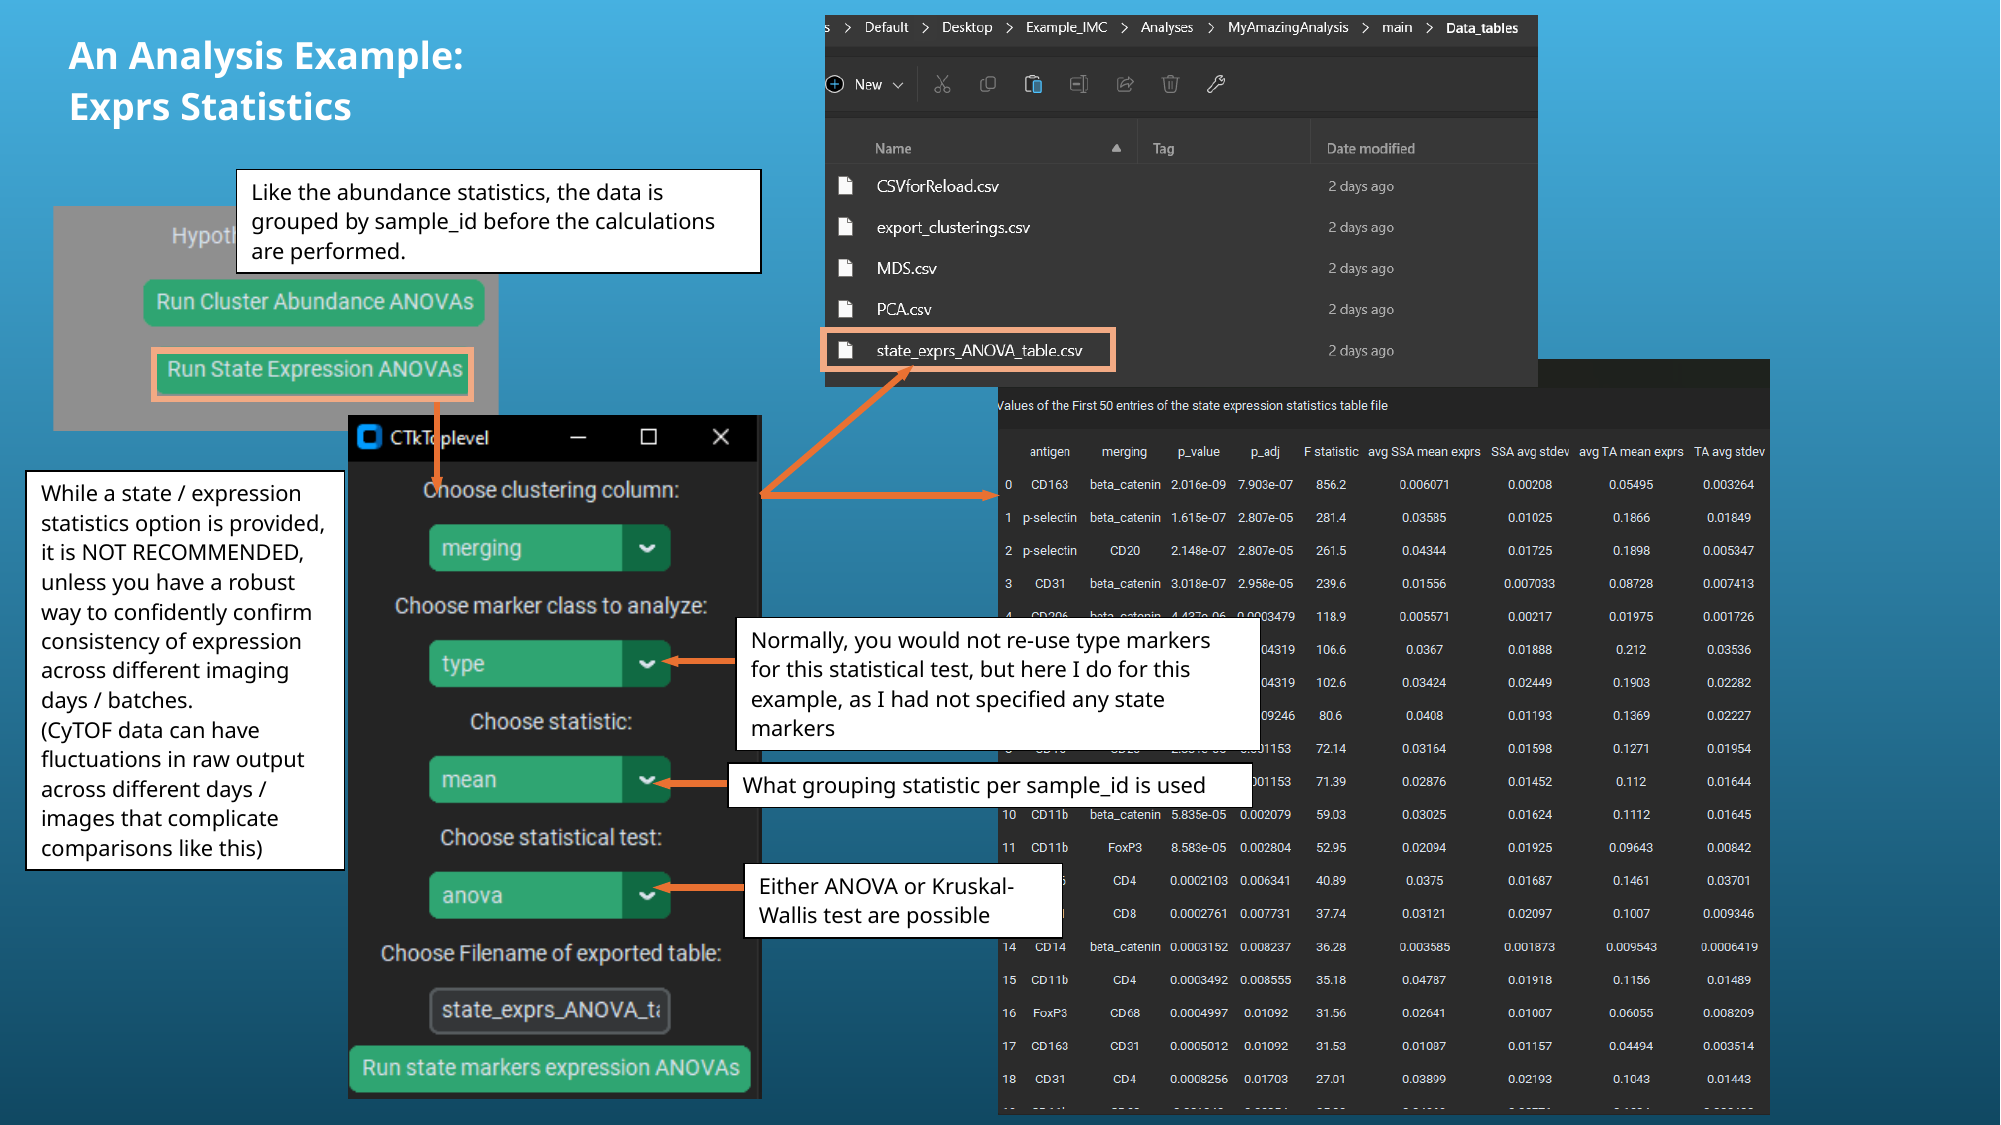

An Analysis Example:
Exprs Statistics
Like the abundance statistics, the data is grouped by sample_id before the calculations are performed.
While a state / expression statistics option is provided, it is NOT RECOMMENDED, unless you have a robust way to confidently confirm consistency of expression across different imaging days / batches.
(CyTOF data can have fluctuations in raw output across different days / images that complicate comparisons like this)
Normally, you would not re-use type markers for this statistical test, but here I do for this example, as I had not specified any state markers
What grouping statistic per sample_id is used
Either ANOVA or Kruskal-Wallis test are possible